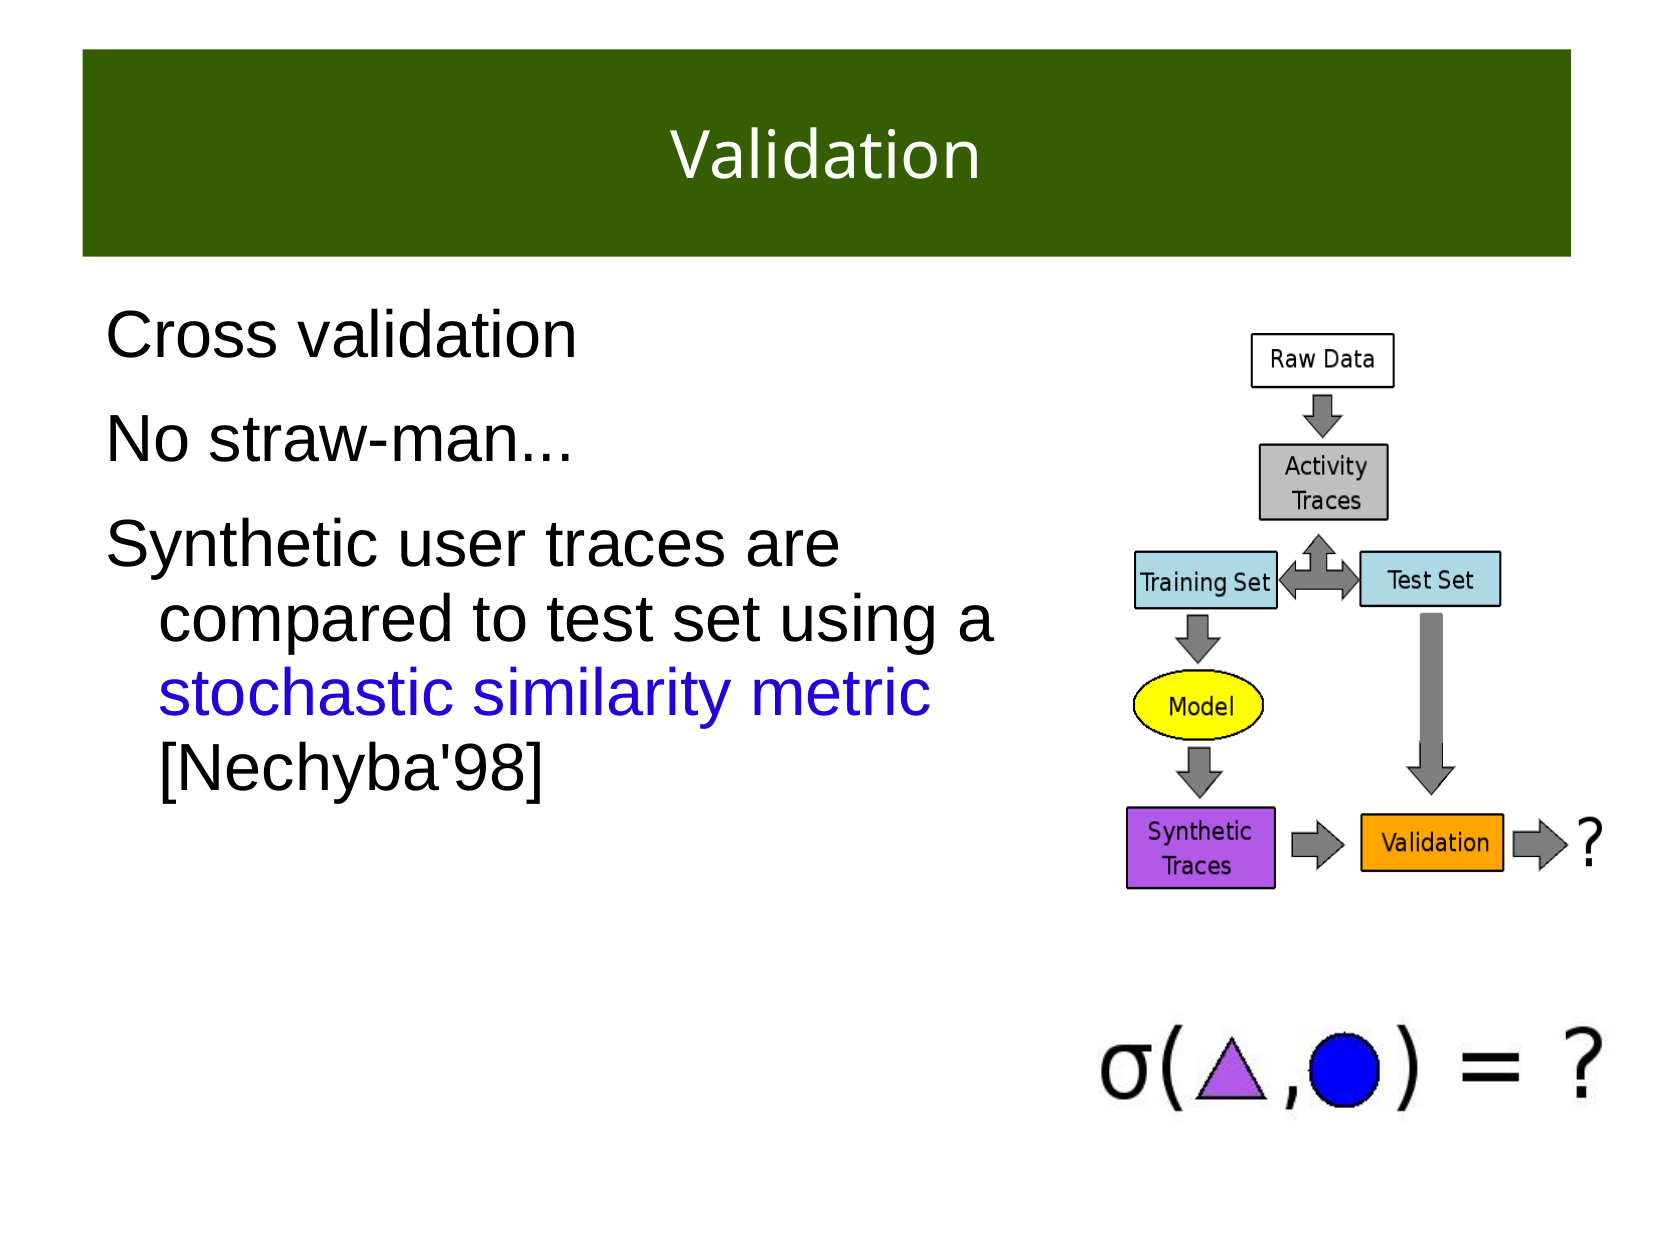

#
Validation
Cross validation
No straw-man...
Synthetic user traces are compared to test set using a stochastic similarity metric [Nechyba'98]